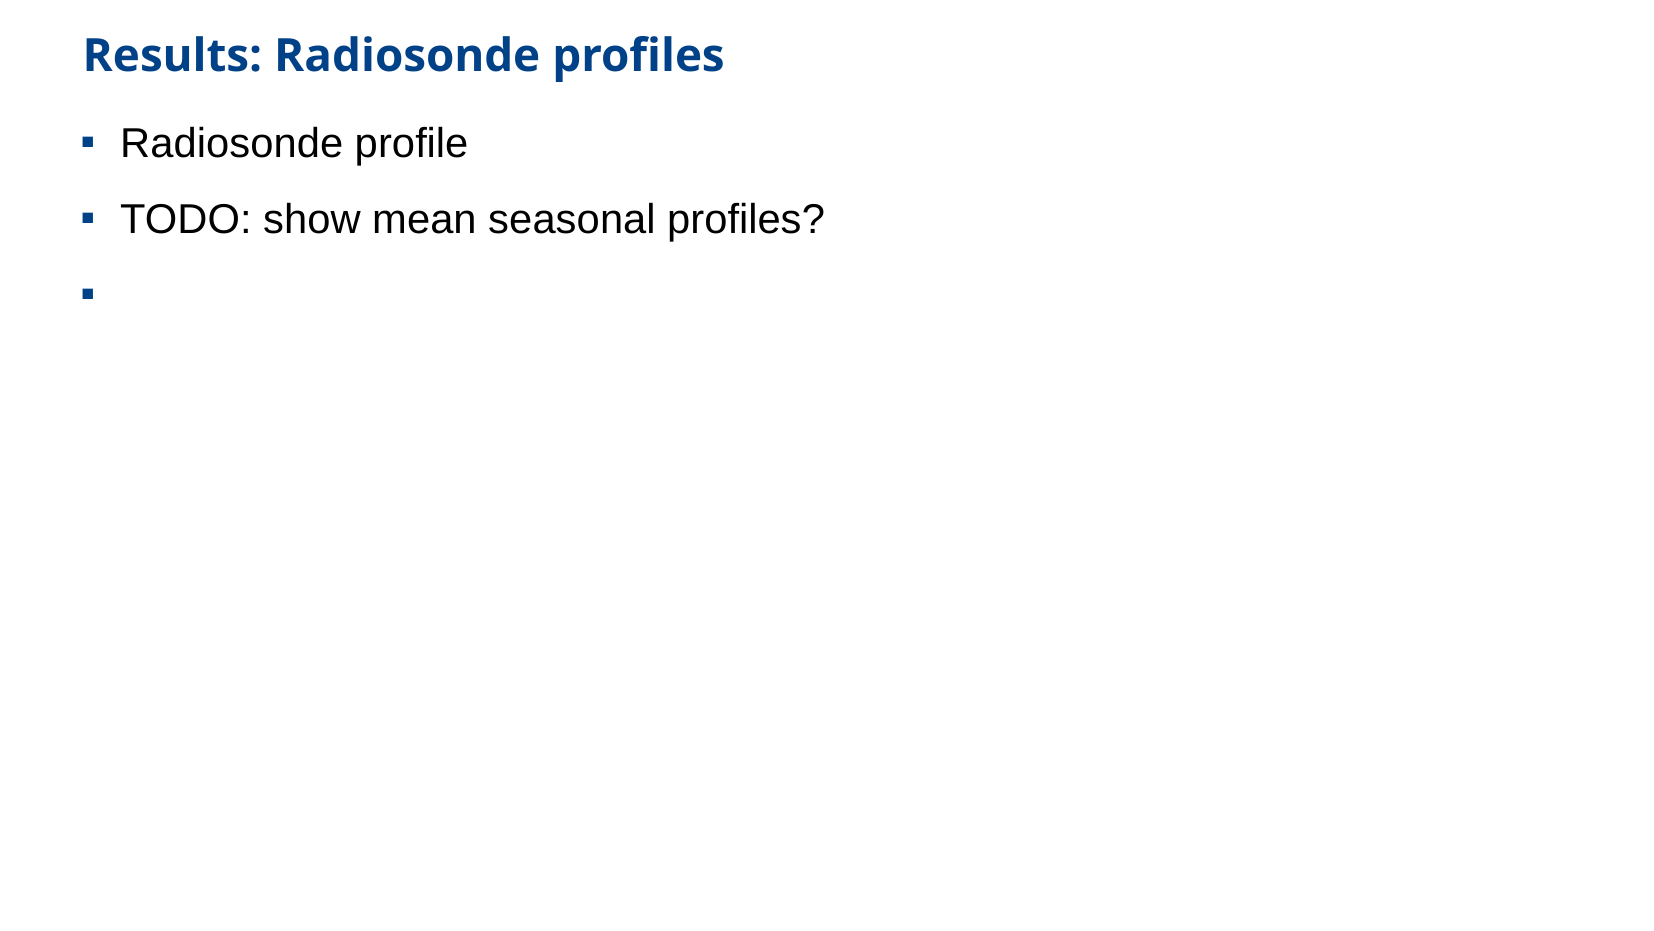

# Results: Radiosonde profiles
Radiosonde profile
TODO: show mean seasonal profiles?